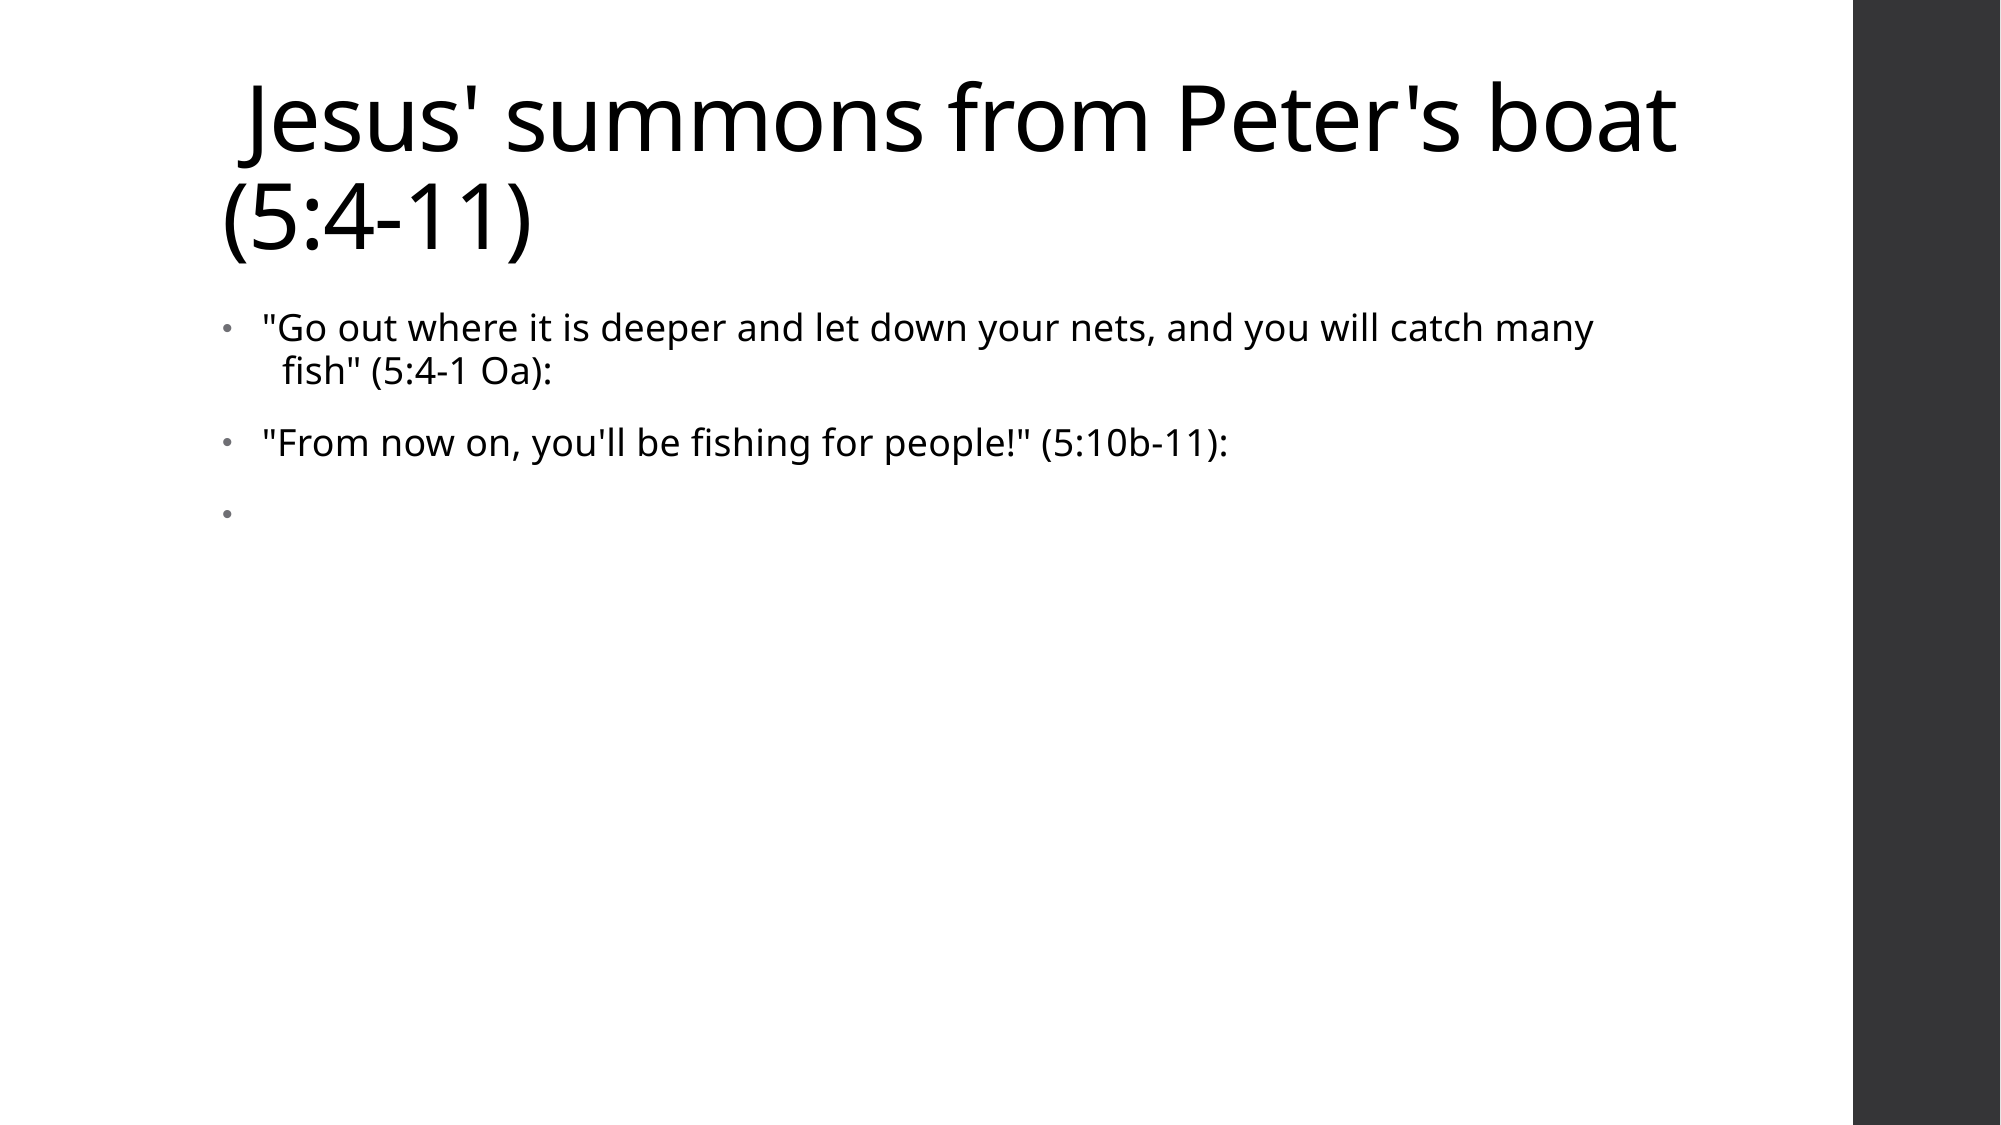

# Jesus' summons from Peter's boat (5:4-11)
 "Go out where it is deeper and let down your nets, and you will catch many fish" (5:4-1 Oa):
 "From now on, you'll be fishing for people!" (5:10b-11):